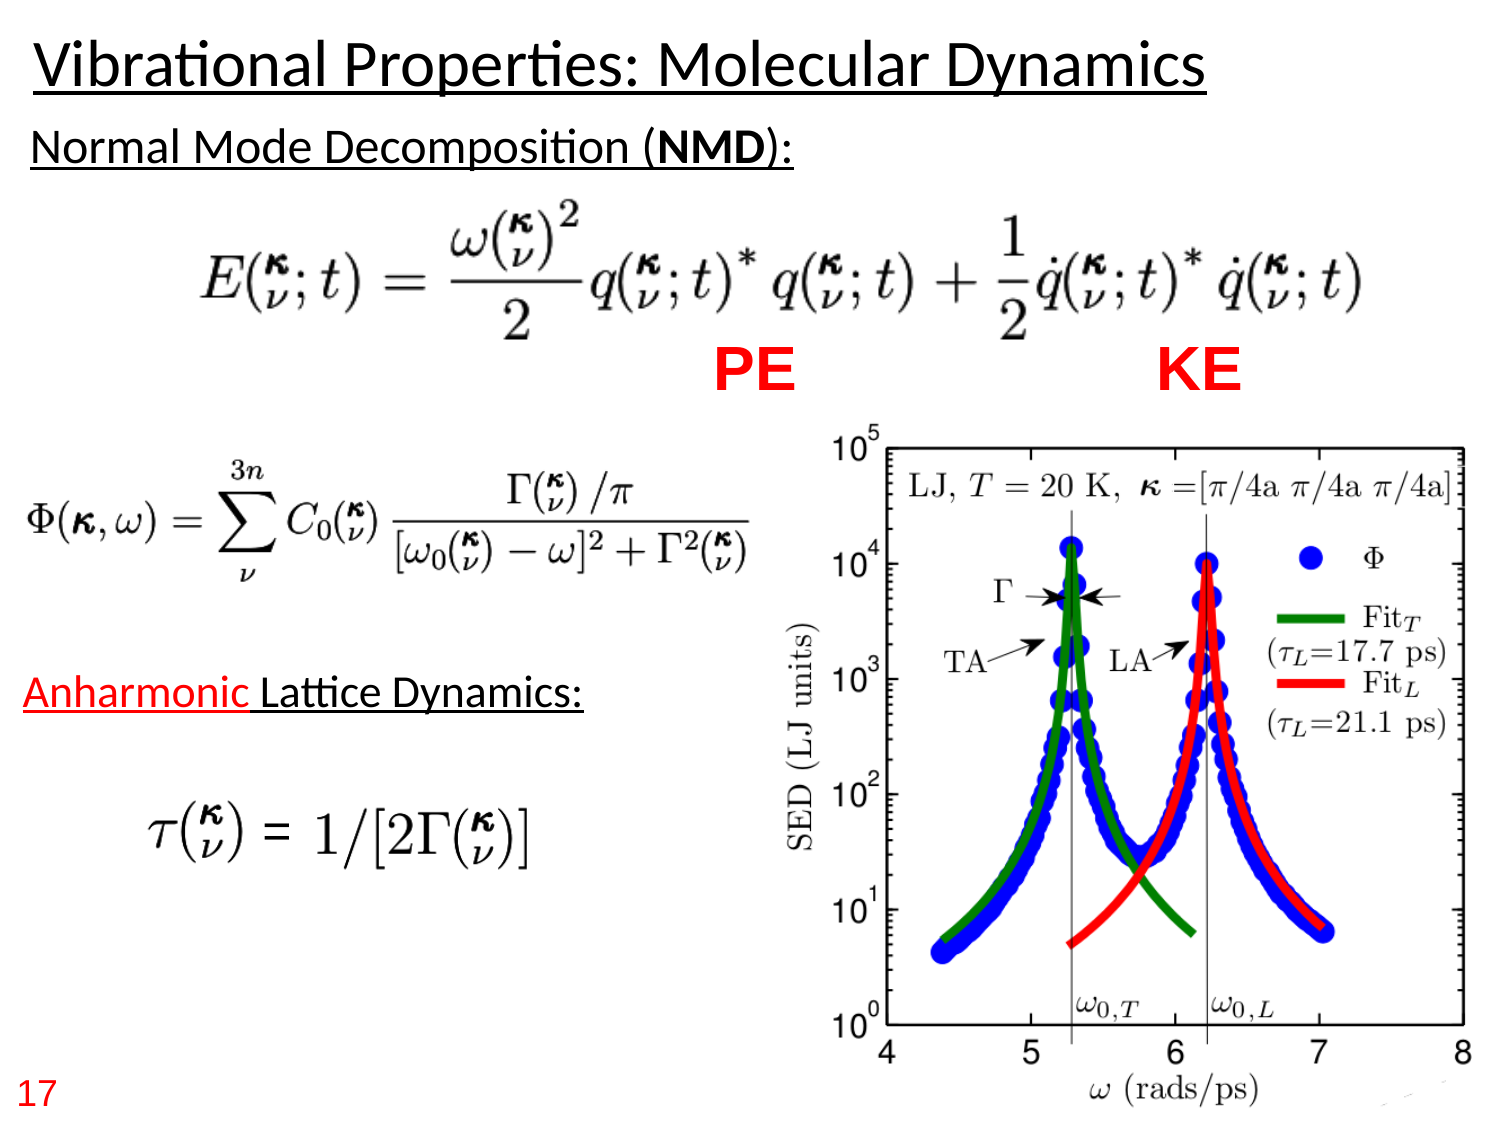

# Vibrational Properties: Molecular Dynamics
Normal Mode Decomposition (NMD):
PE
KE
Wiener-Khinchin theorem
Anharmonic Lattice Dynamics:
=